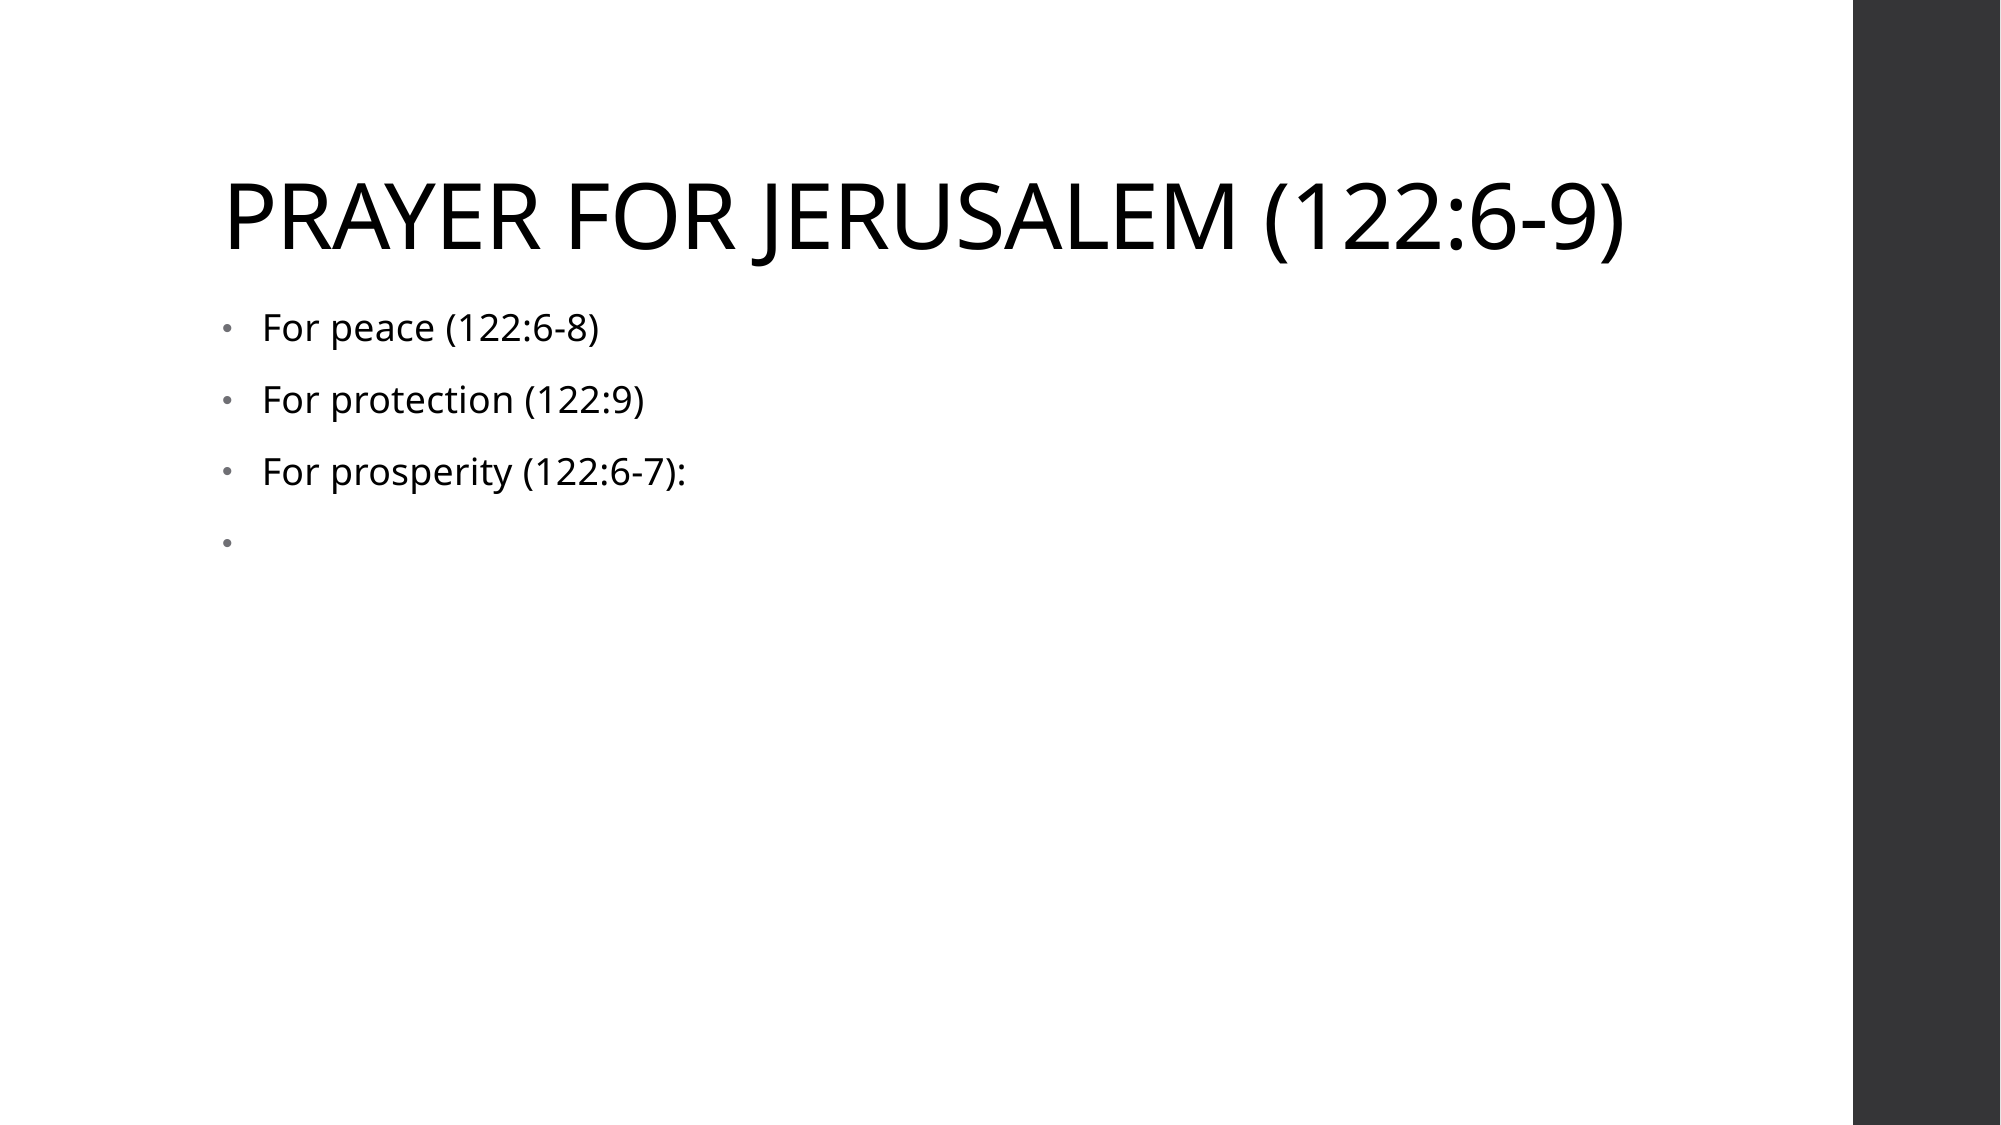

# PRAYER FOR JERUSALEM (122:6-9)
 For peace (122:6-8)
 For protection (122:9)
 For prosperity (122:6-7):